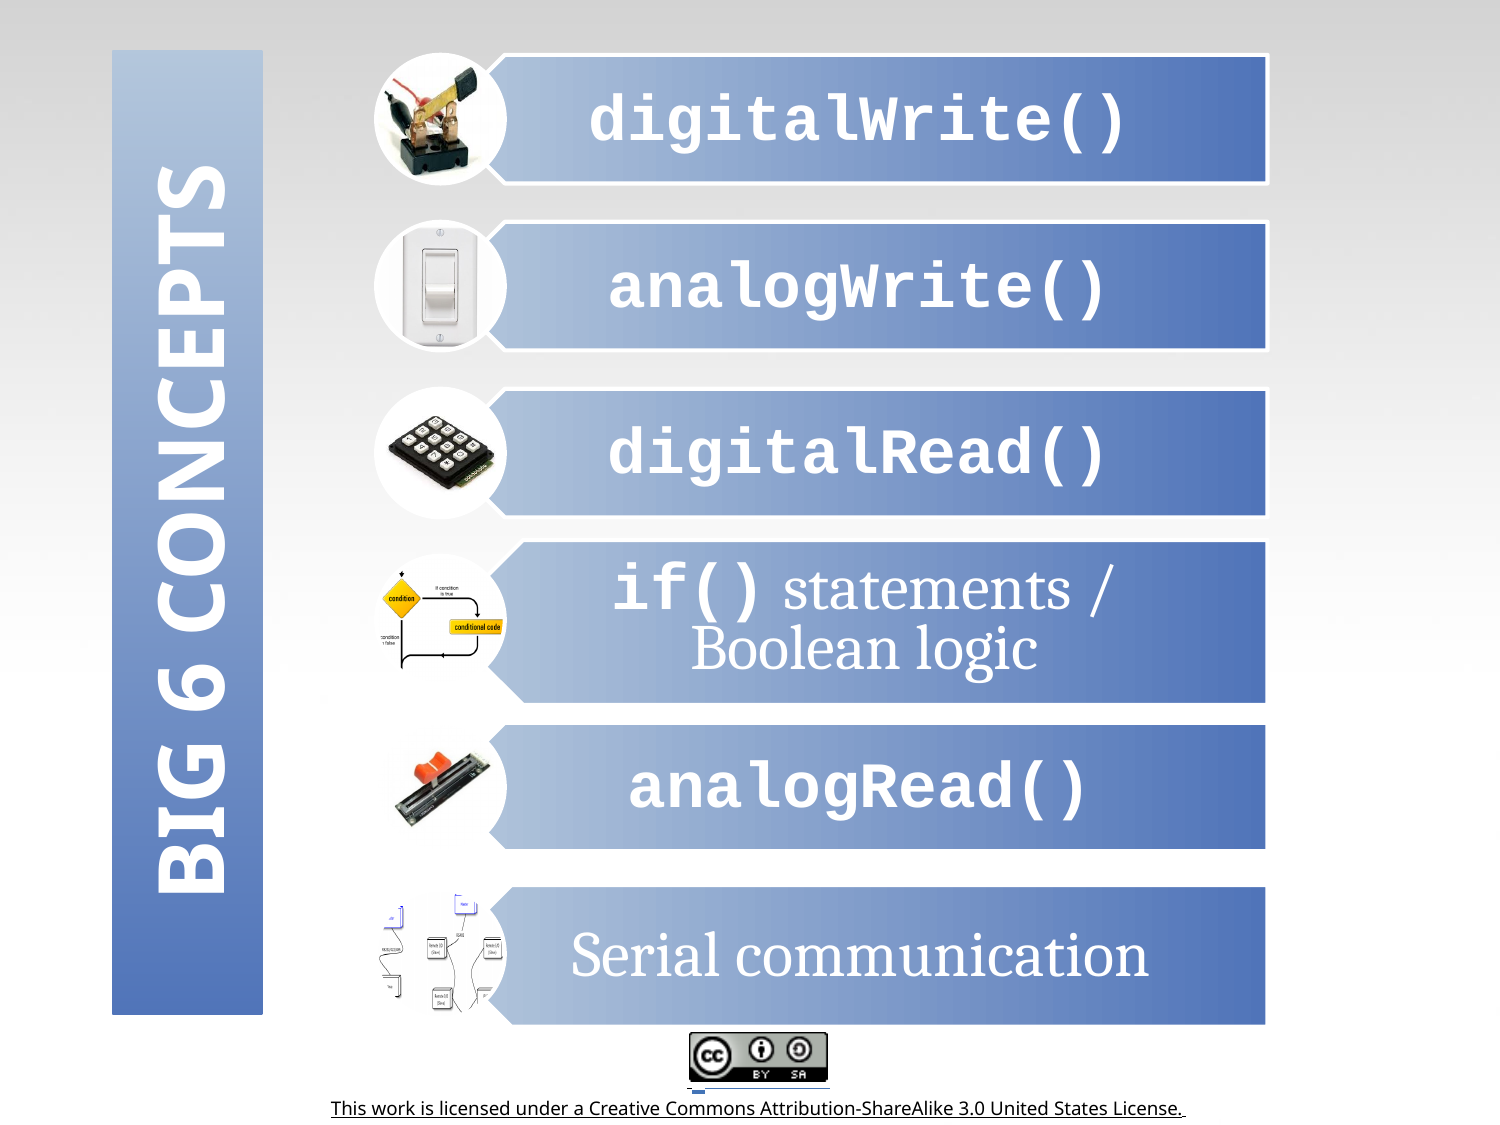

digitalWrite()
analogWrite()
digitalRead()
BIG 6 CONCEPTS
if() statements / Boolean logic
analogRead()
Serial communication
                           
This work is licensed under a Creative Commons Attribution-ShareAlike 3.0 United States License.